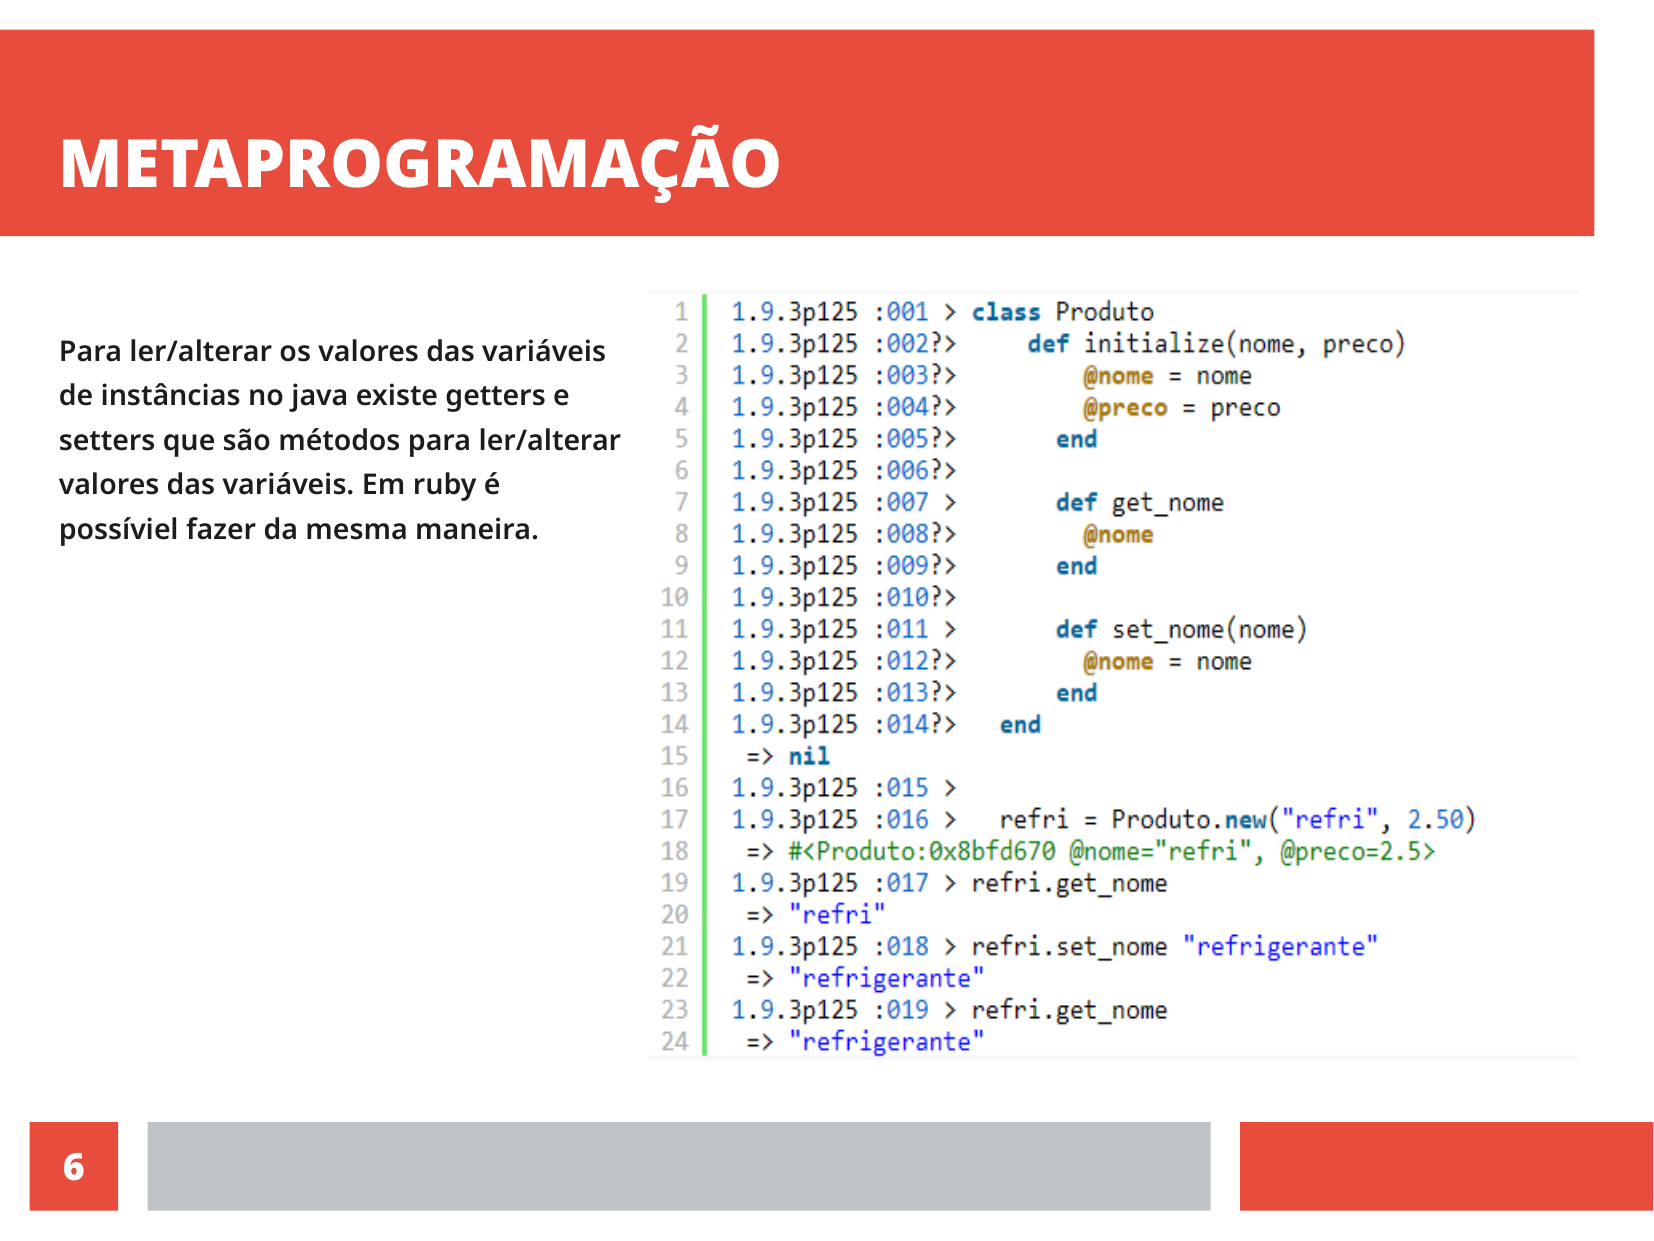

# METAPROGRAMAÇÃO
Para ler/alterar os valores das variáveis de instâncias no java existe getters e setters que são métodos para ler/alterar valores das variáveis. Em ruby é possíviel fazer da mesma maneira.
6